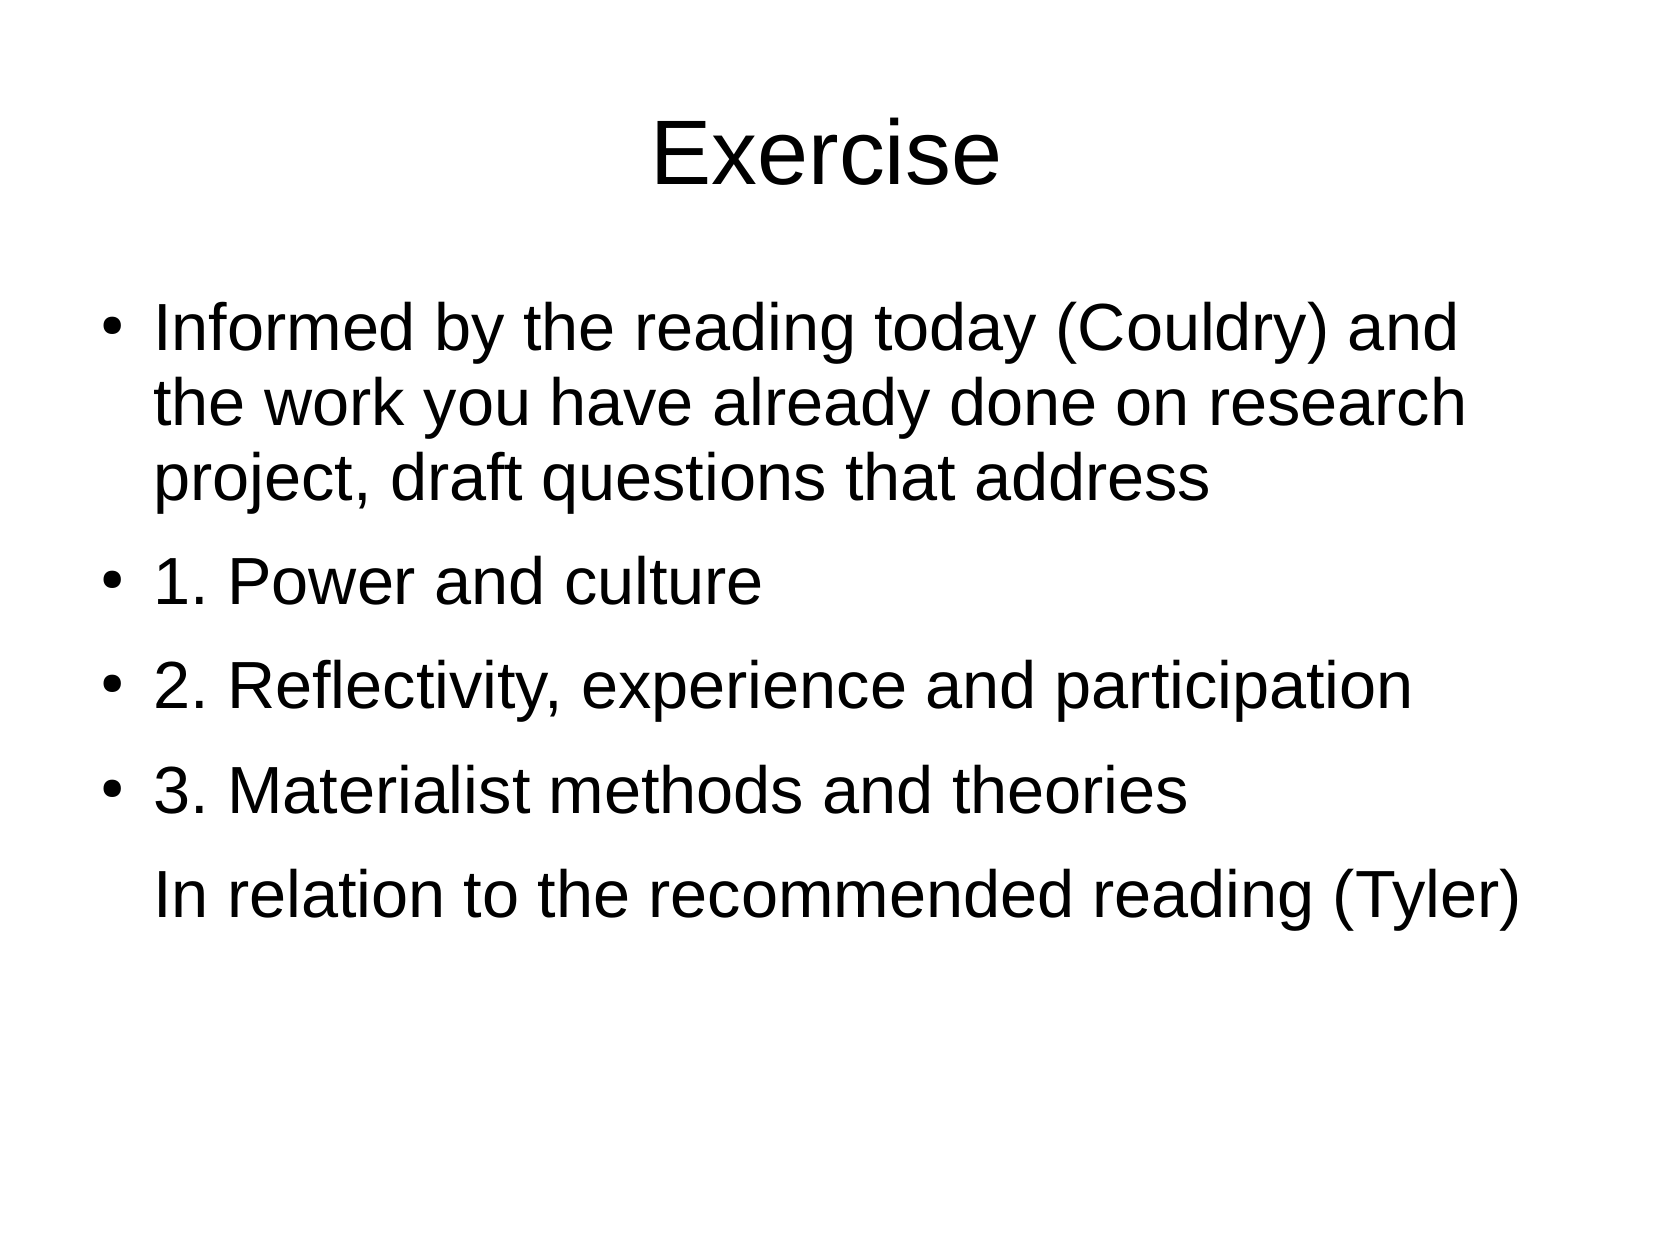

# Exercise
Informed by the reading today (Couldry) and the work you have already done on research project, draft questions that address
1. Power and culture
2. Reflectivity, experience and participation
3.	Materialist methods and theories
In relation to the recommended reading (Tyler)